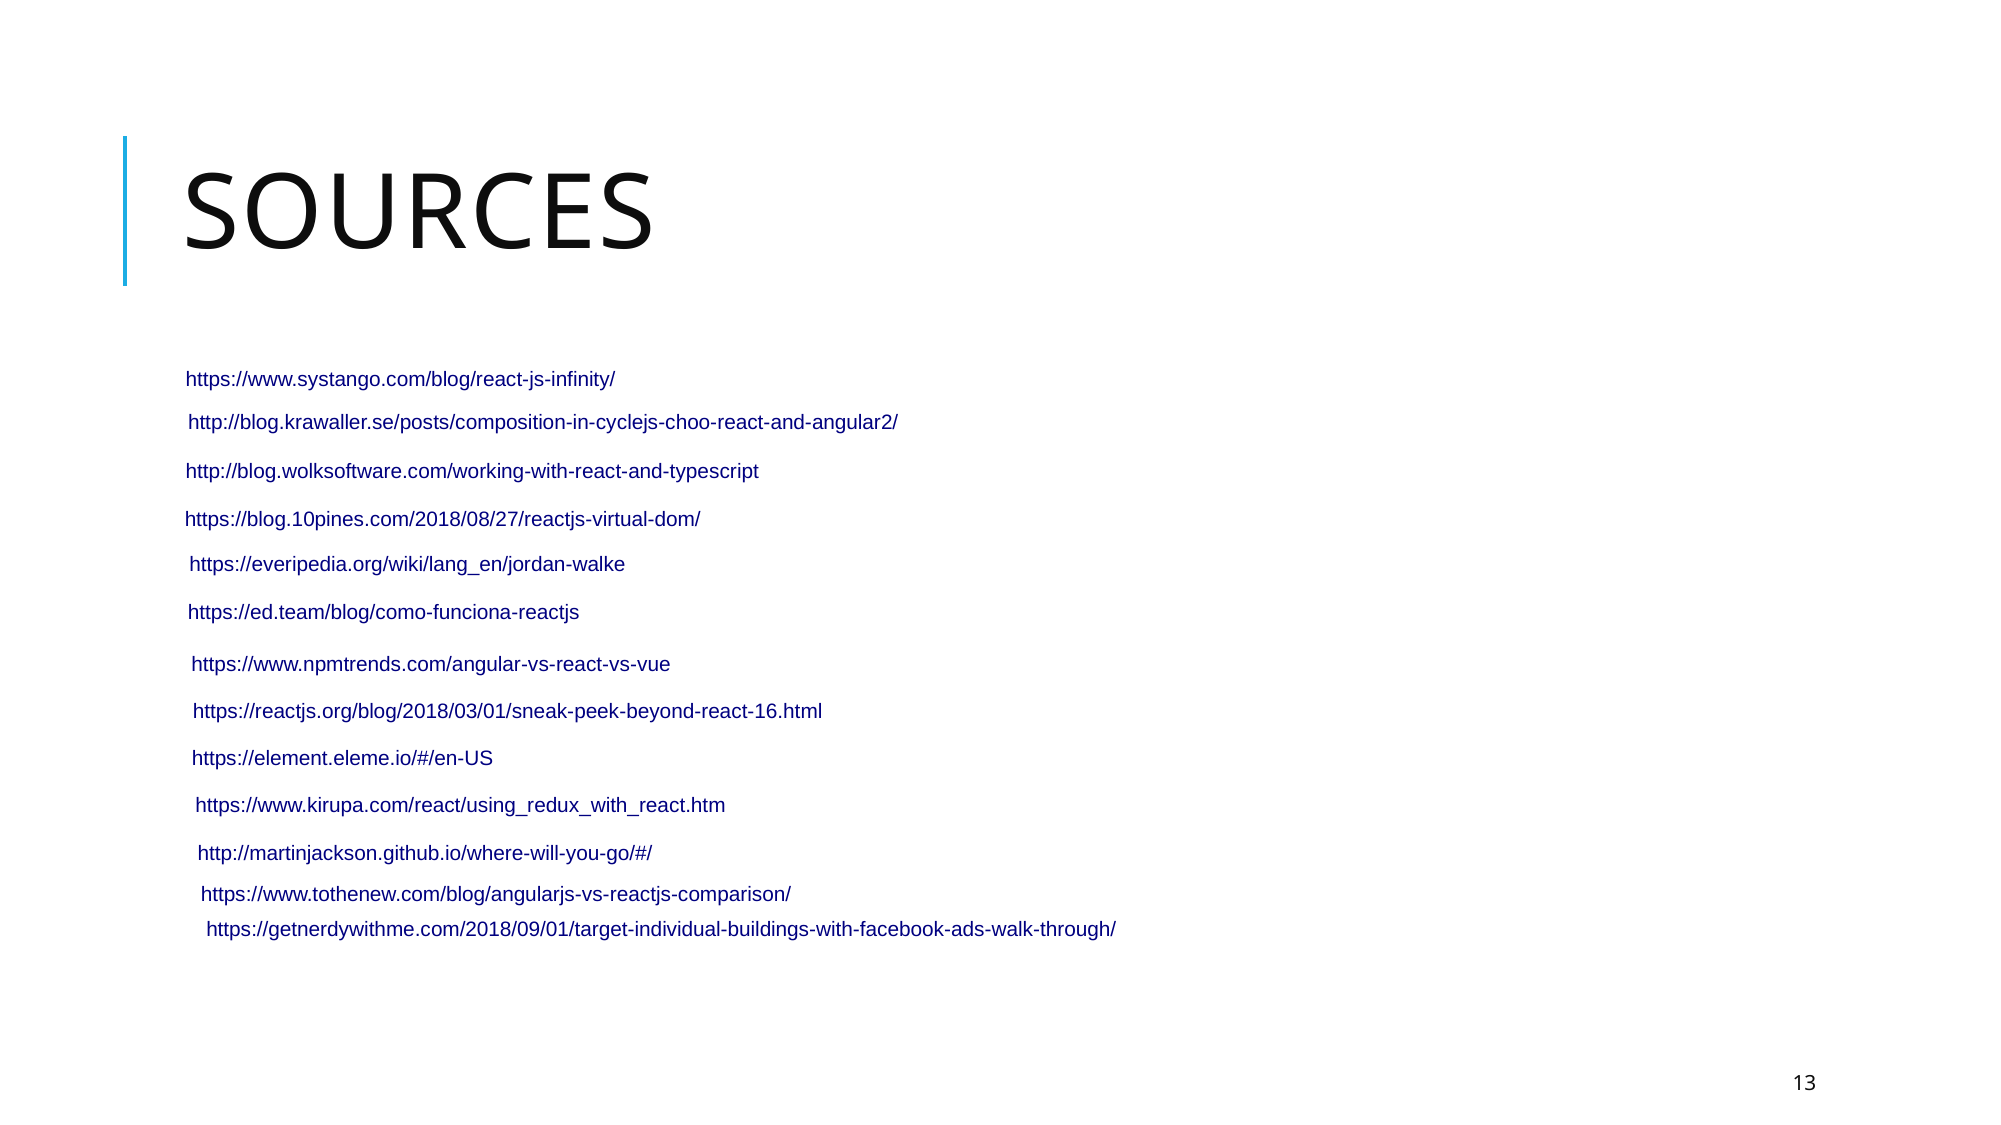

# sources
https://www.systango.com/blog/react-js-infinity/
http://blog.krawaller.se/posts/composition-in-cyclejs-choo-react-and-angular2/
http://blog.wolksoftware.com/working-with-react-and-typescript
https://blog.10pines.com/2018/08/27/reactjs-virtual-dom/
https://everipedia.org/wiki/lang_en/jordan-walke
https://ed.team/blog/como-funciona-reactjs
https://www.npmtrends.com/angular-vs-react-vs-vue
https://reactjs.org/blog/2018/03/01/sneak-peek-beyond-react-16.html
https://element.eleme.io/#/en-US
https://www.kirupa.com/react/using_redux_with_react.htm
http://martinjackson.github.io/where-will-you-go/#/
https://www.tothenew.com/blog/angularjs-vs-reactjs-comparison/
https://getnerdywithme.com/2018/09/01/target-individual-buildings-with-facebook-ads-walk-through/